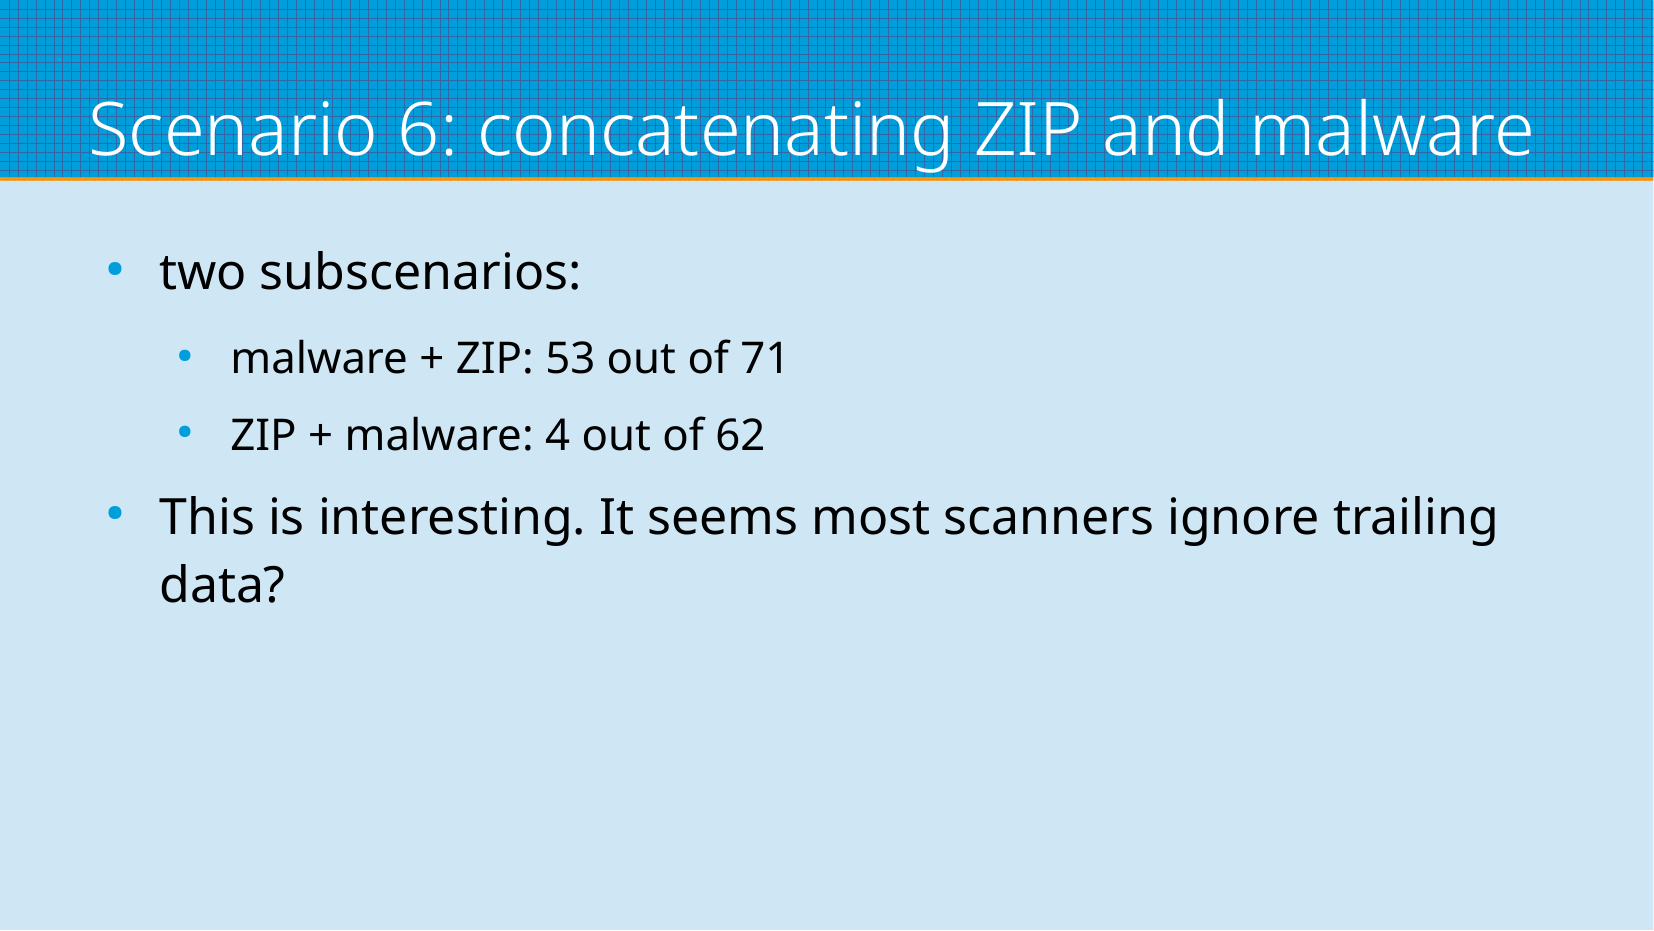

# Scenario 6: concatenating ZIP and malware
two subscenarios:
malware + ZIP: 53 out of 71
ZIP + malware: 4 out of 62
This is interesting. It seems most scanners ignore trailing data?